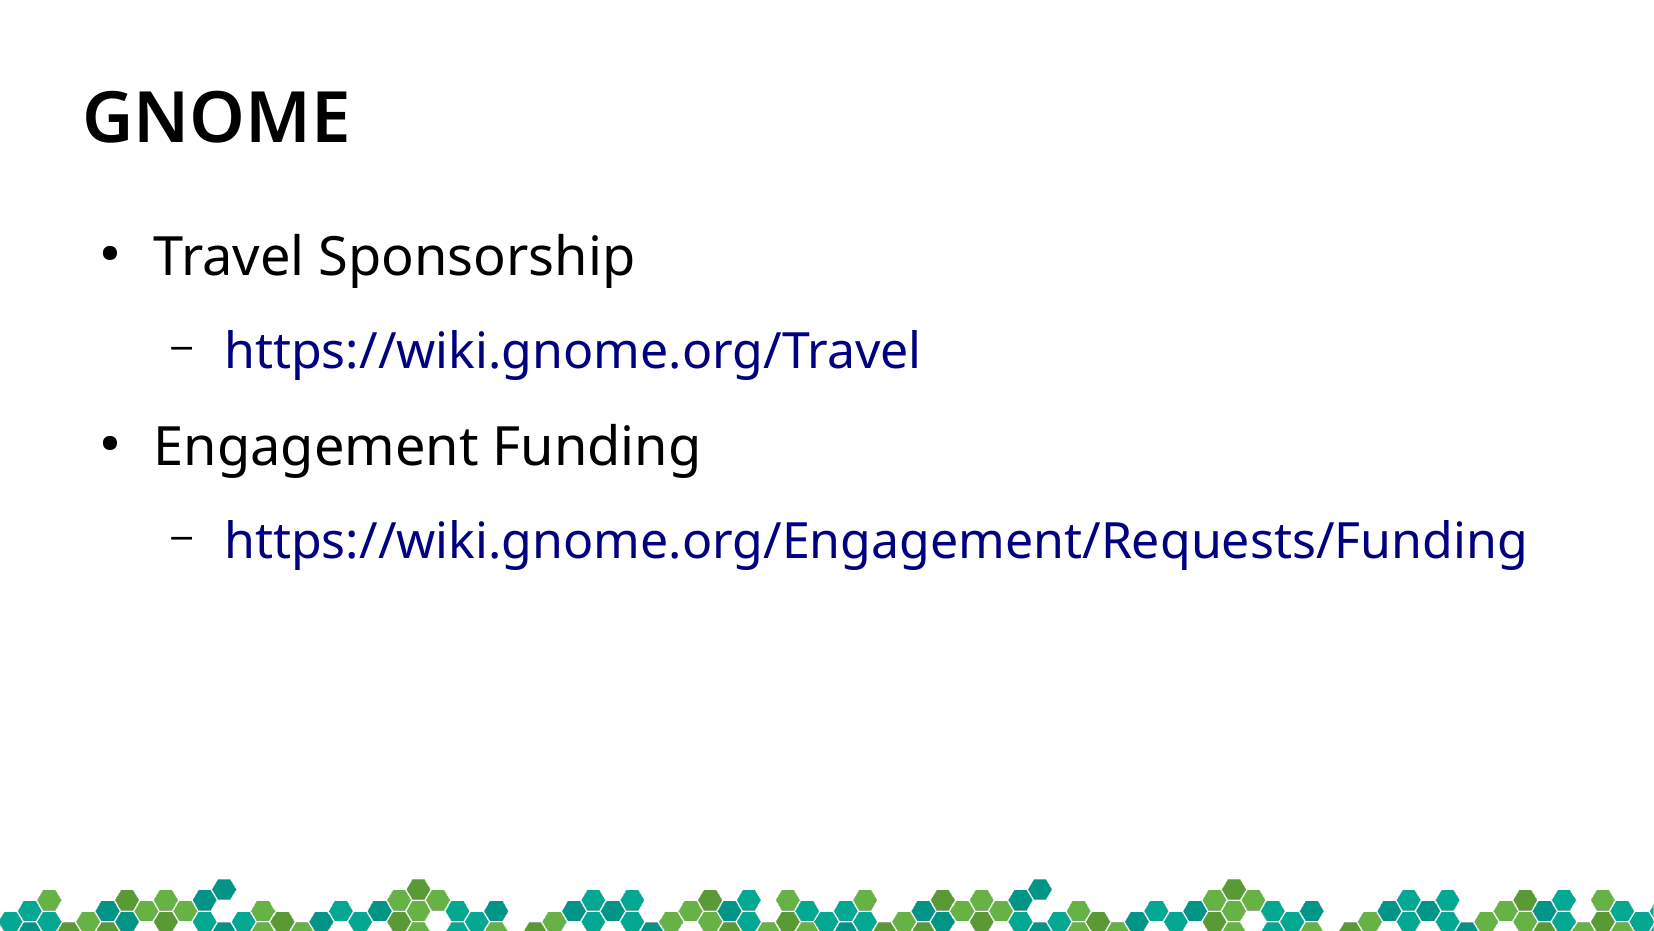

# GNOME
Travel Sponsorship
https://wiki.gnome.org/Travel
Engagement Funding
https://wiki.gnome.org/Engagement/Requests/Funding